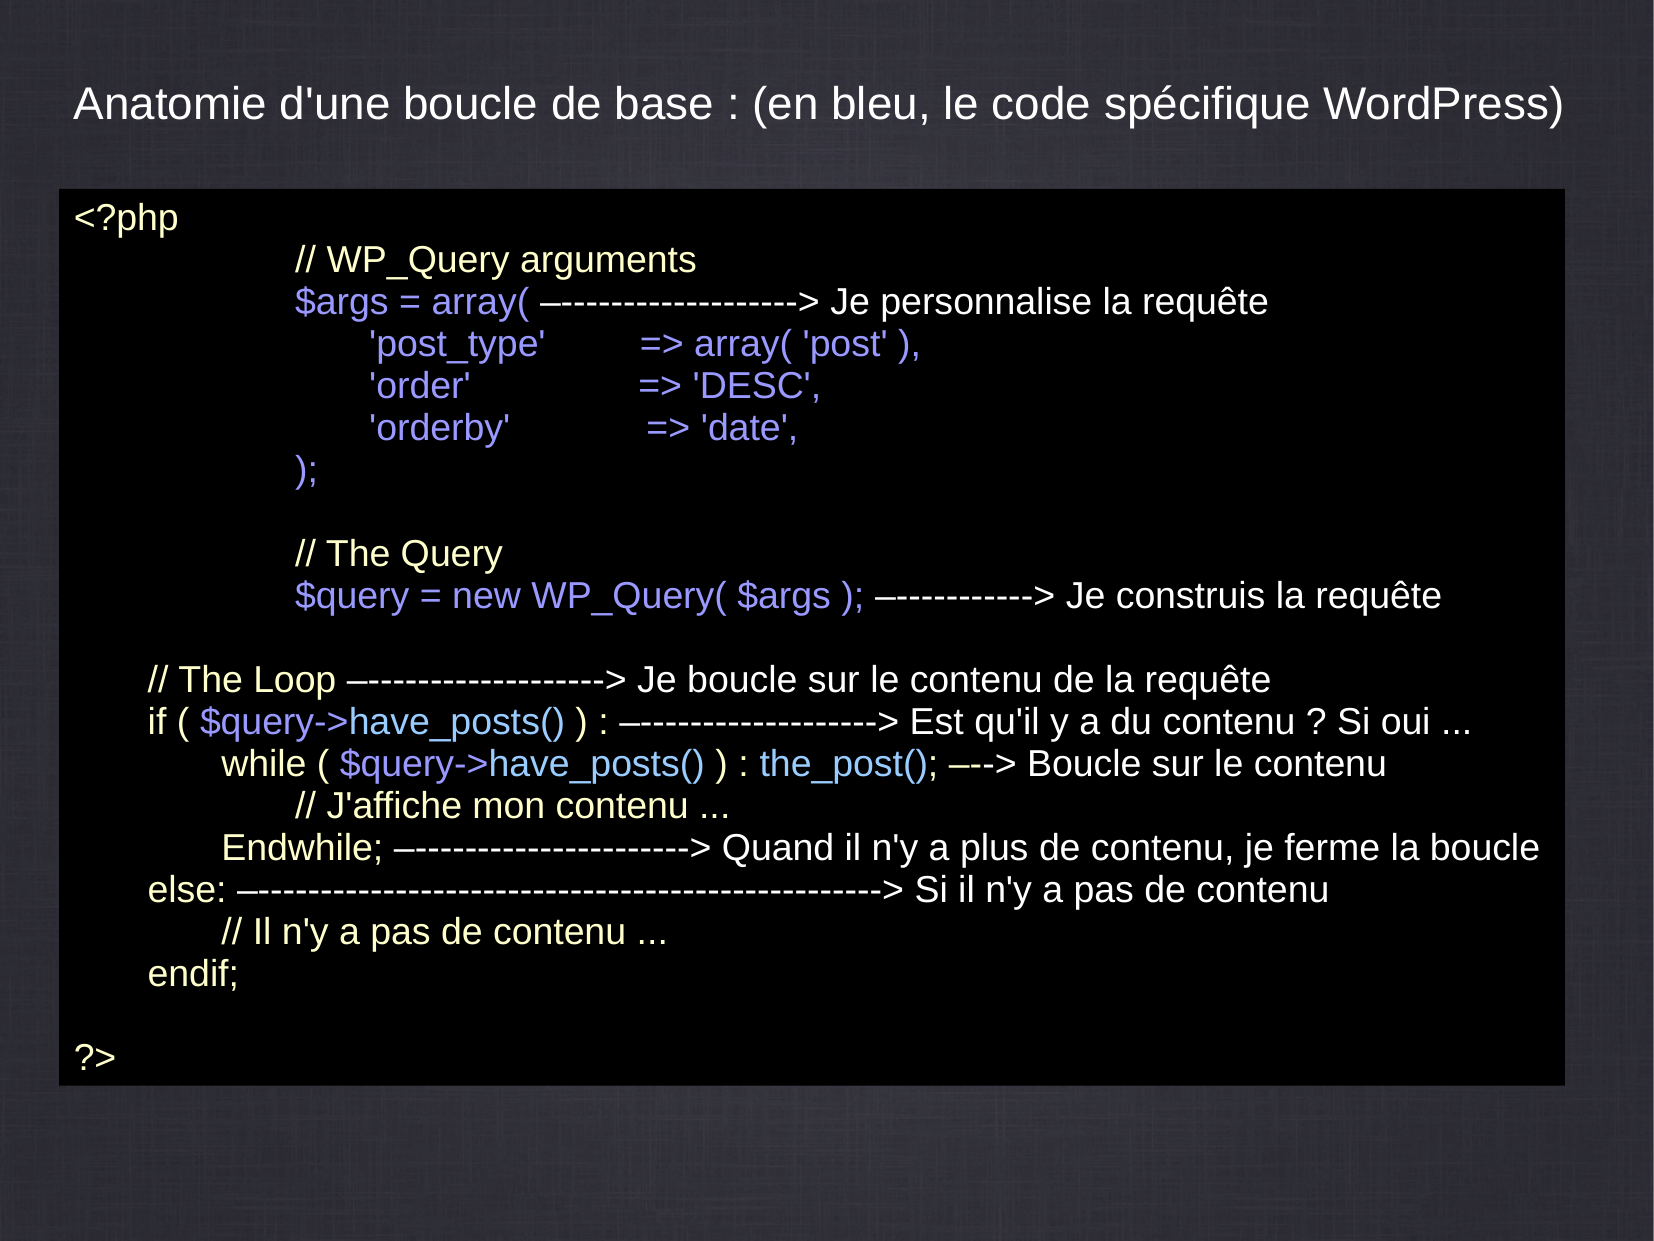

Anatomie d'une boucle de base : (en bleu, le code spécifique WordPress)
<?php
			// WP_Query arguments
			$args = array( –-------------------> Je personnalise la requête
				'post_type' => array( 'post' ),
				'order' => 'DESC',
				'orderby' => 'date',
			);
			// The Query
			$query = new WP_Query( $args ); –-----------> Je construis la requête
	// The Loop –-------------------> Je boucle sur le contenu de la requête
	if ( $query->have_posts() ) : –-------------------> Est qu'il y a du contenu ? Si oui ...
		while ( $query->have_posts() ) : the_post(); –--> Boucle sur le contenu
			// J'affiche mon contenu ...
		Endwhile; –----------------------> Quand il n'y a plus de contenu, je ferme la boucle
	else: –--------------------------------------------------> Si il n'y a pas de contenu
		// Il n'y a pas de contenu ...
	endif;
?>